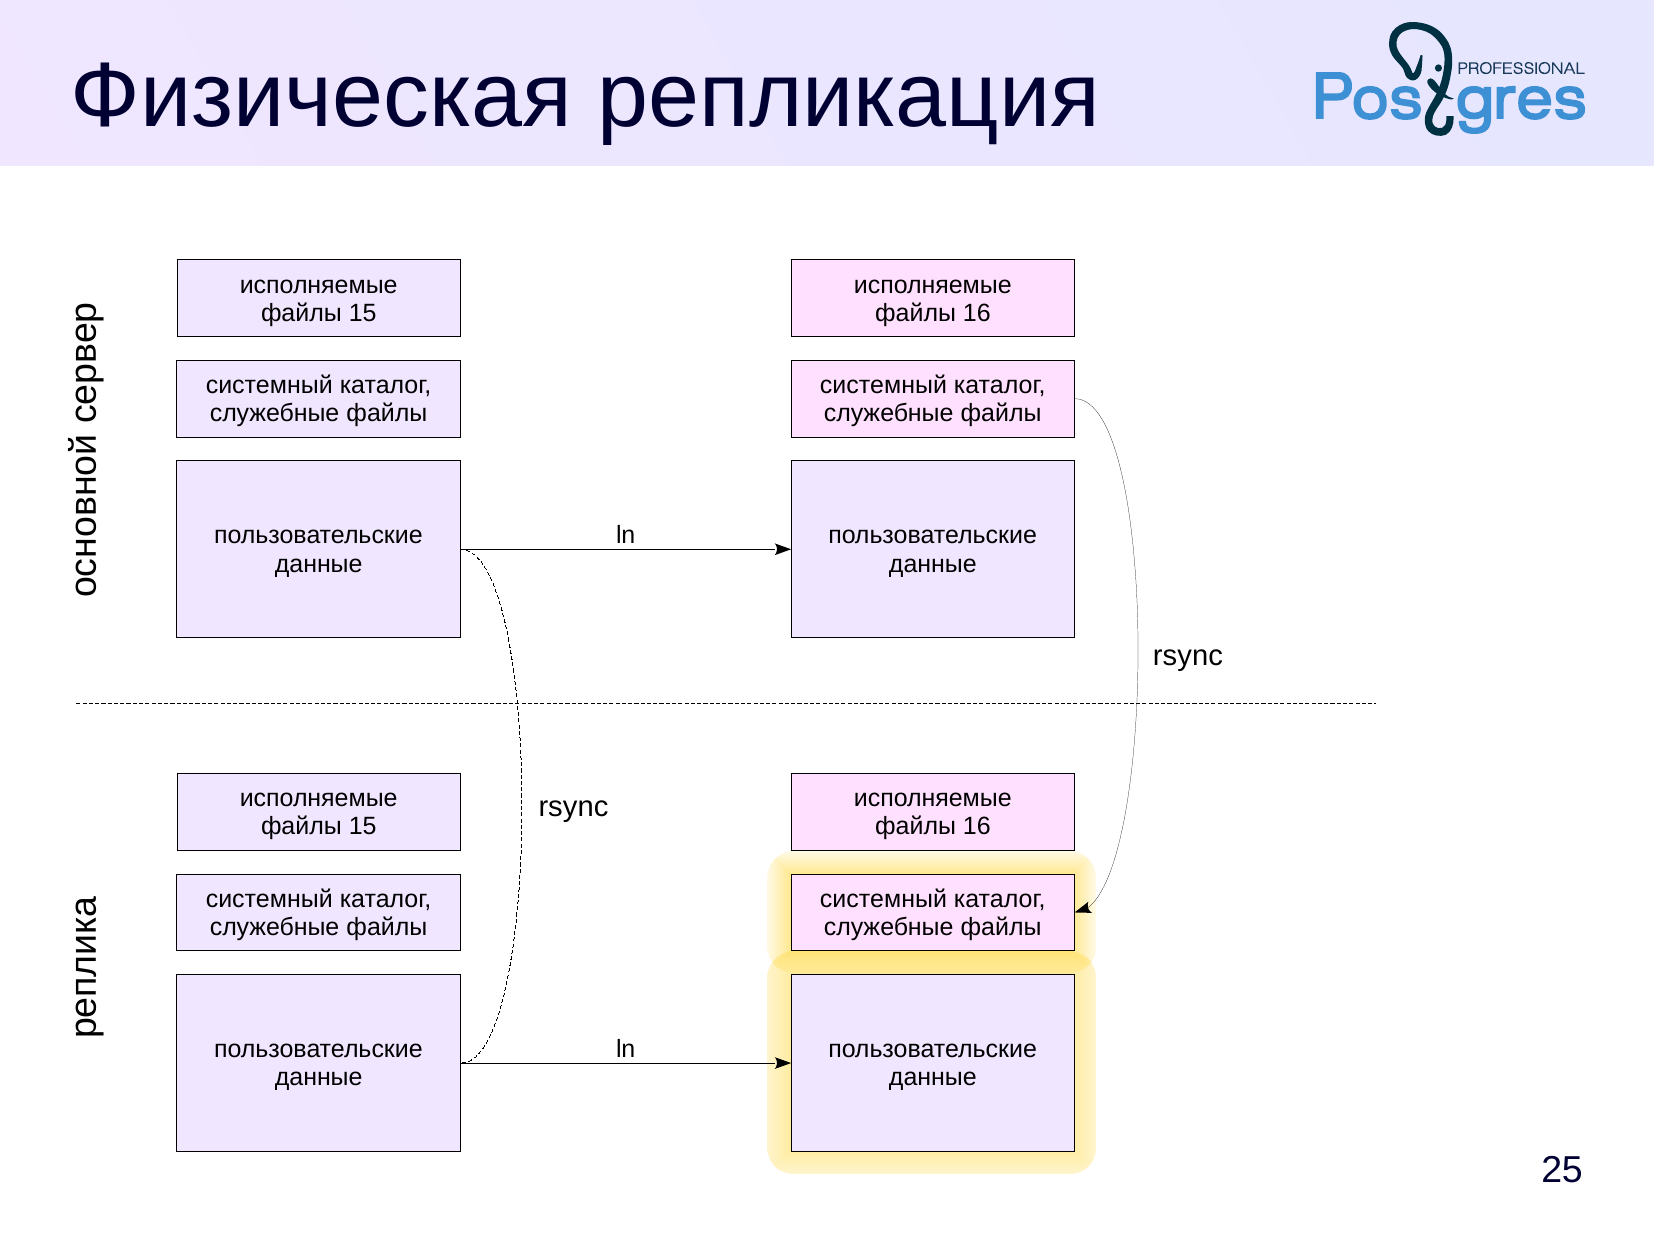

# Физическая репликация
исполняемые
файлы 15
исполняемые
файлы 16
системный каталог,
служебные файлы
системный каталог,
служебные файлы
основной сервер
пользовательские
данные
пользовательские
данные
исполняемые
файлы 15
исполняемые
файлы 16
системный каталог,
служебные файлы
системный каталог,
служебные файлы
реплика
пользовательские
данные
пользовательские
данные